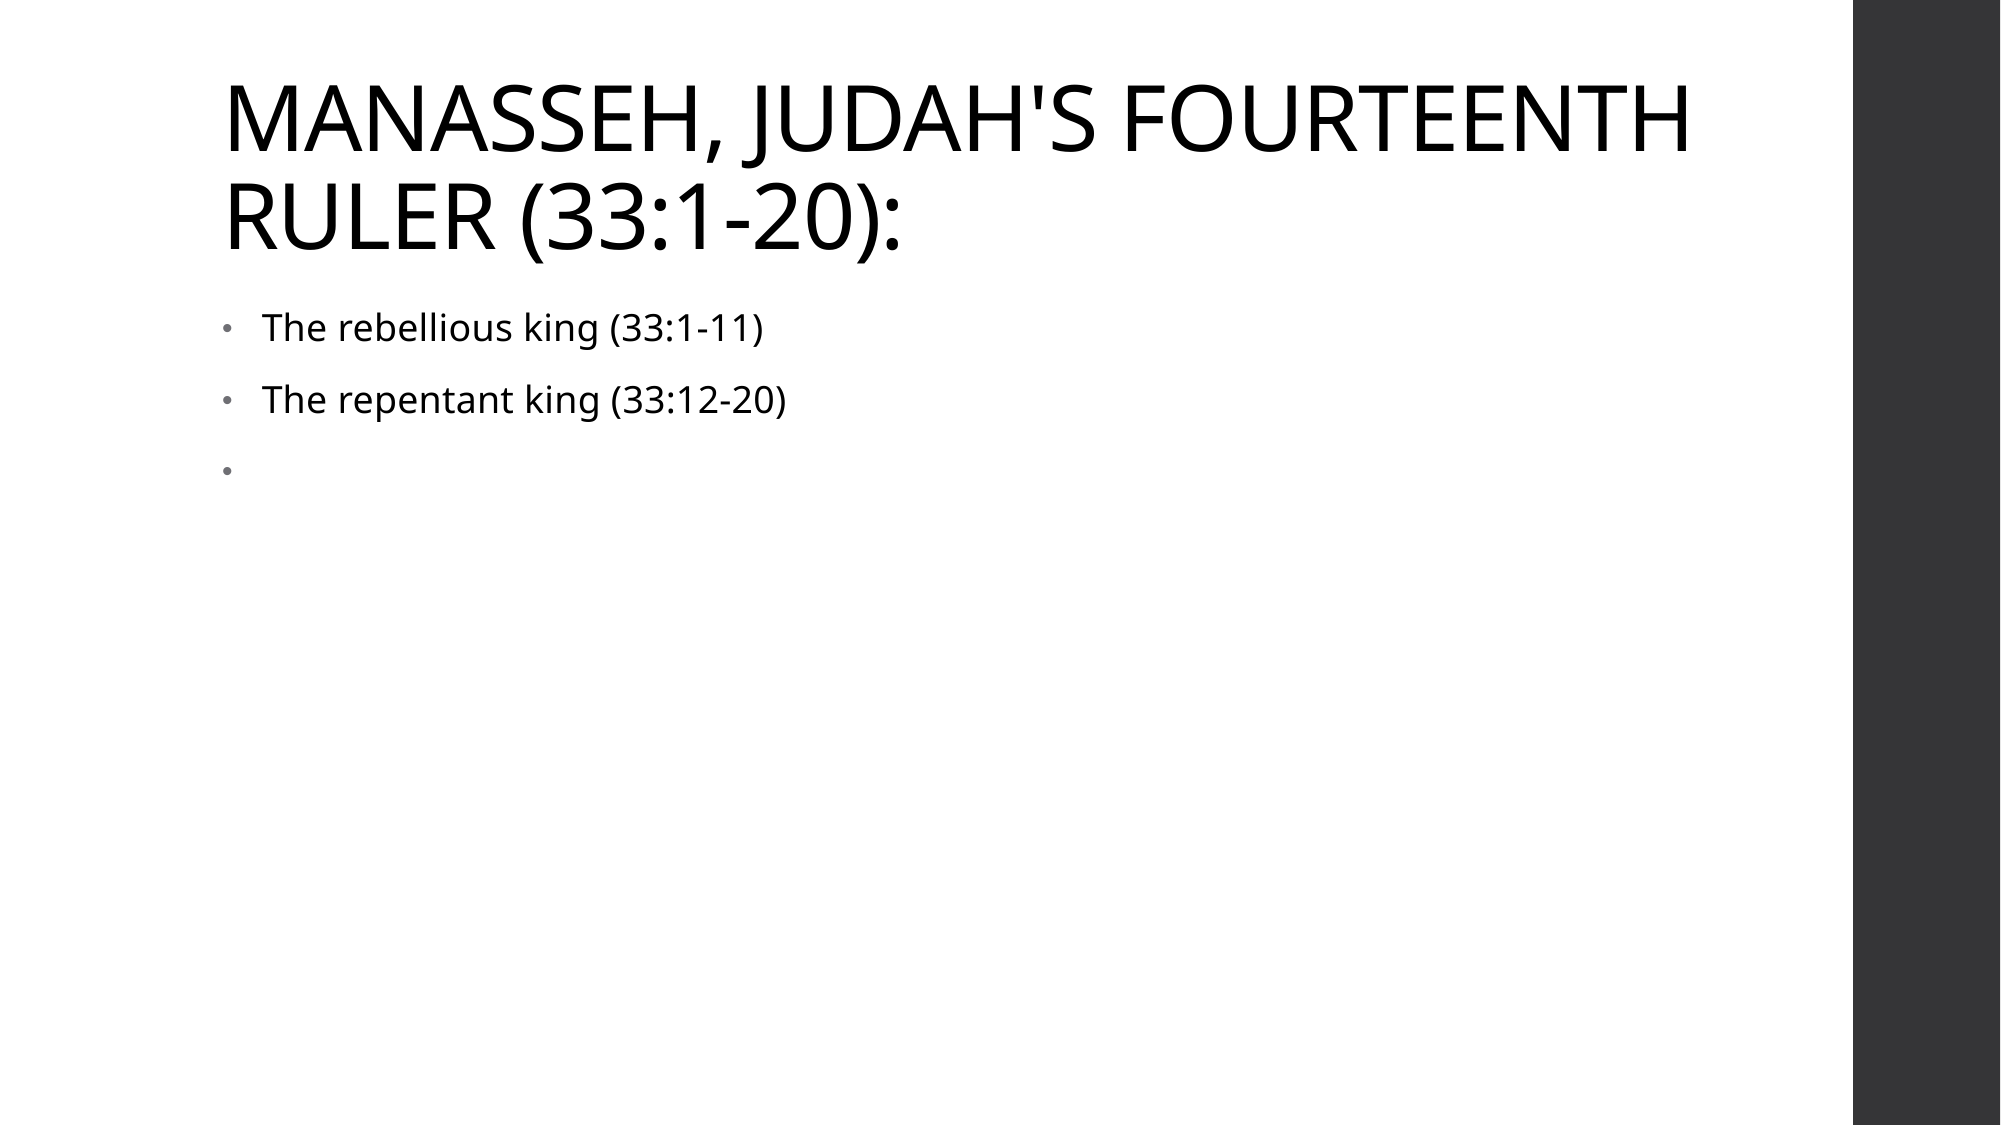

# MANASSEH, JUDAH'S FOURTEENTH RULER (33:1-20):
 The rebellious king (33:1-11)
 The repentant king (33:12-20)